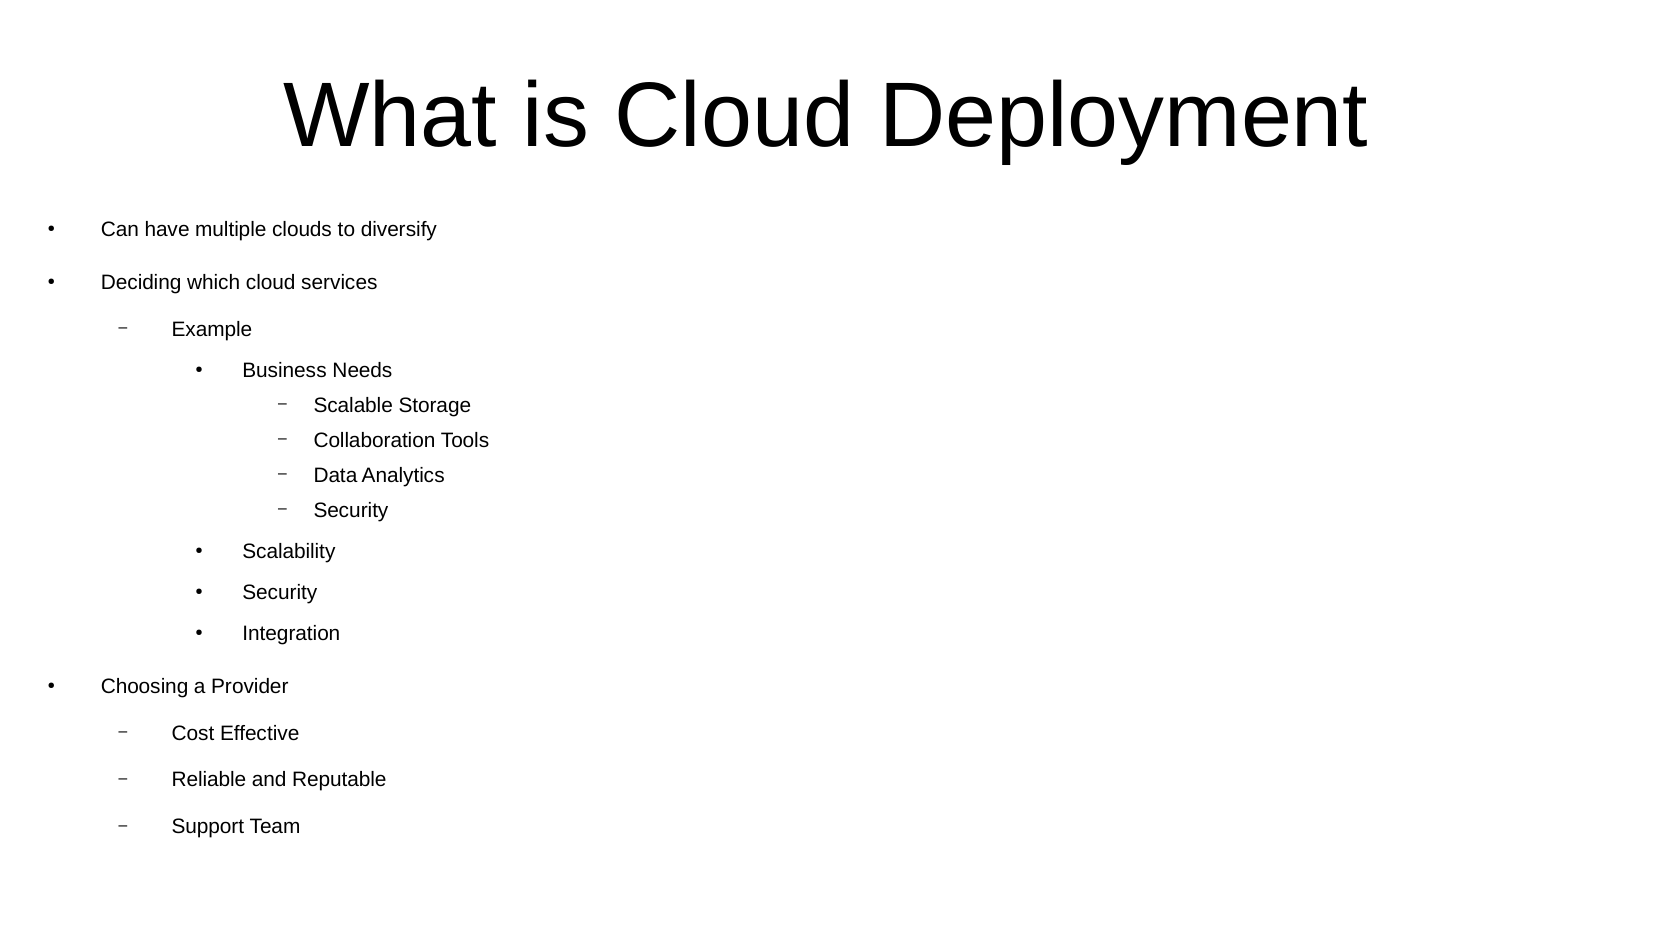

# What is Cloud Deployment
Can have multiple clouds to diversify
Deciding which cloud services
Example
Business Needs
Scalable Storage
Collaboration Tools
Data Analytics
Security
Scalability
Security
Integration
Choosing a Provider
Cost Effective
Reliable and Reputable
Support Team